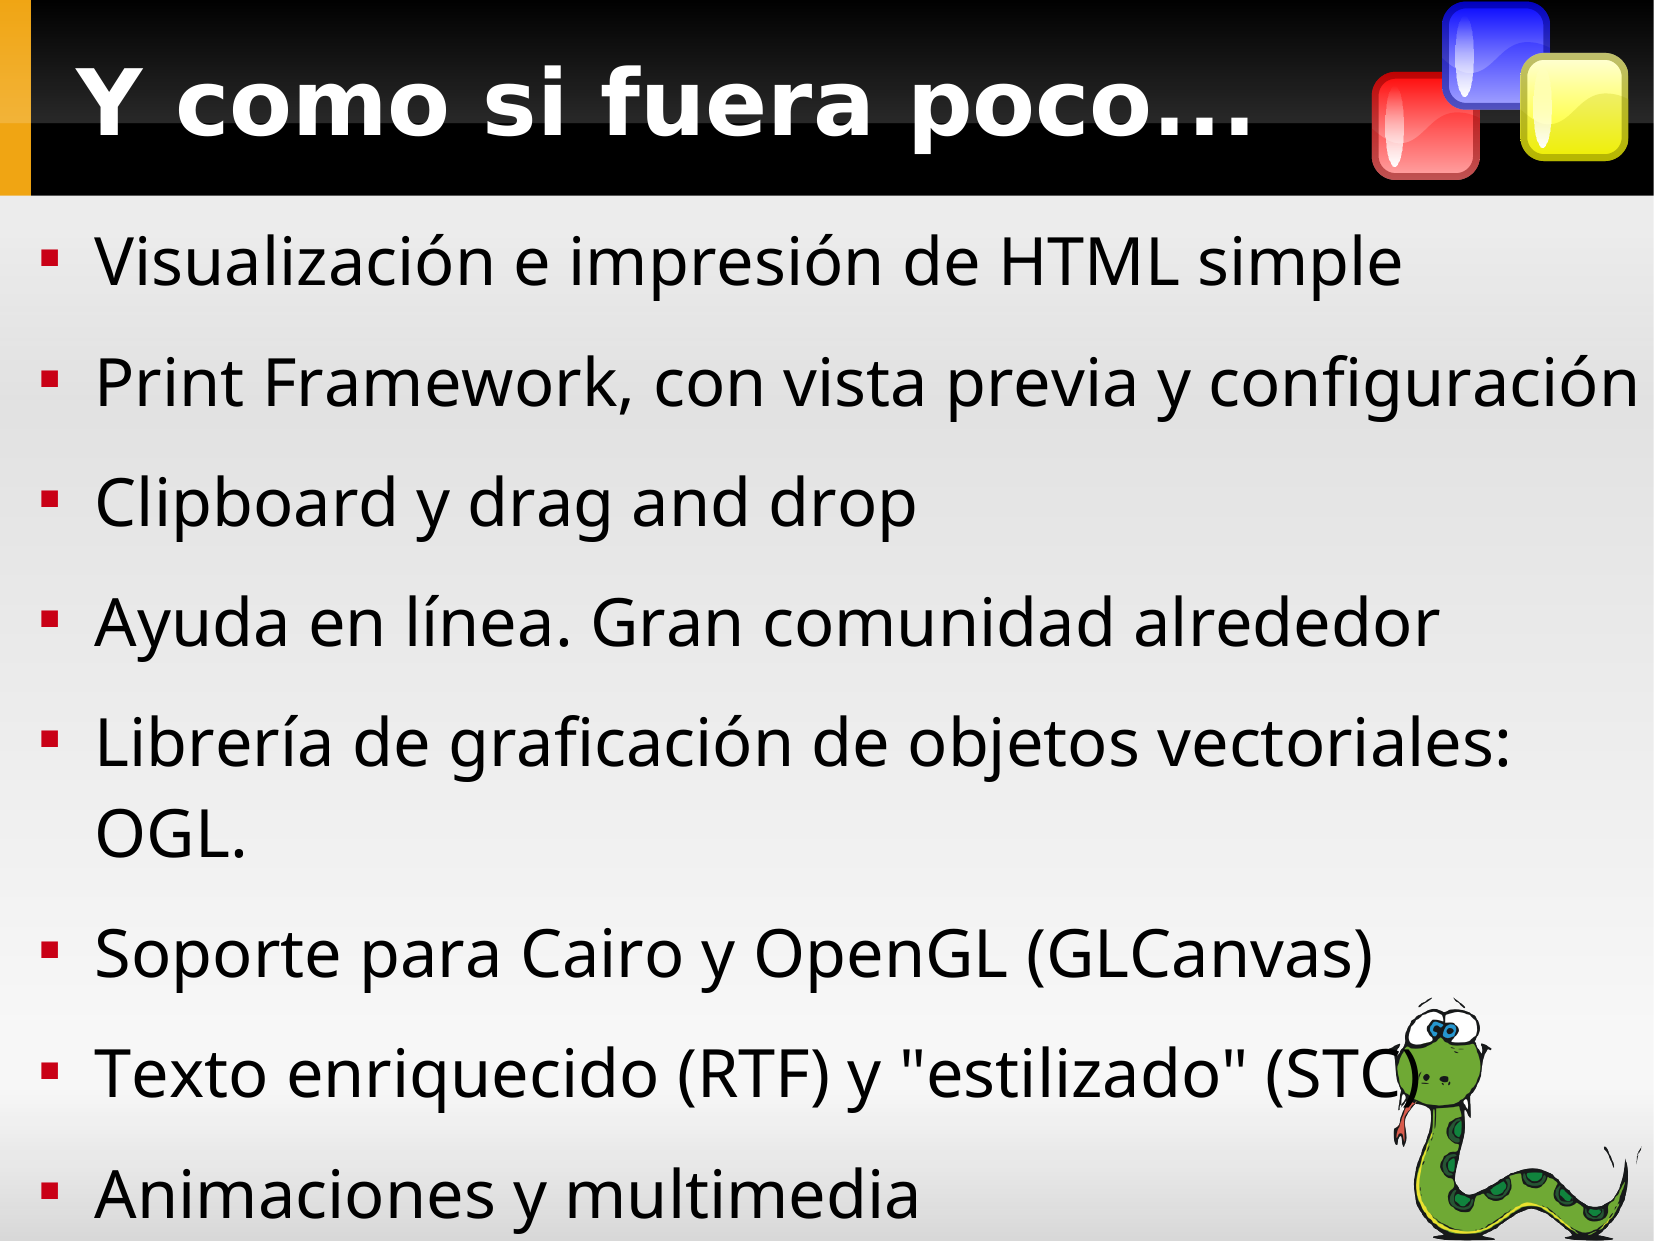

# Y como si fuera poco...
Visualización e impresión de HTML simple
Print Framework, con vista previa y configuración
Clipboard y drag and drop
Ayuda en línea. Gran comunidad alrededor
Librería de graficación de objetos vectoriales: OGL.
Soporte para Cairo y OpenGL (GLCanvas)
Texto enriquecido (RTF) y "estilizado" (STC)
Animaciones y multimedia
Programación multiproceso, Unicode,
componentes personalizados, wx.AUI